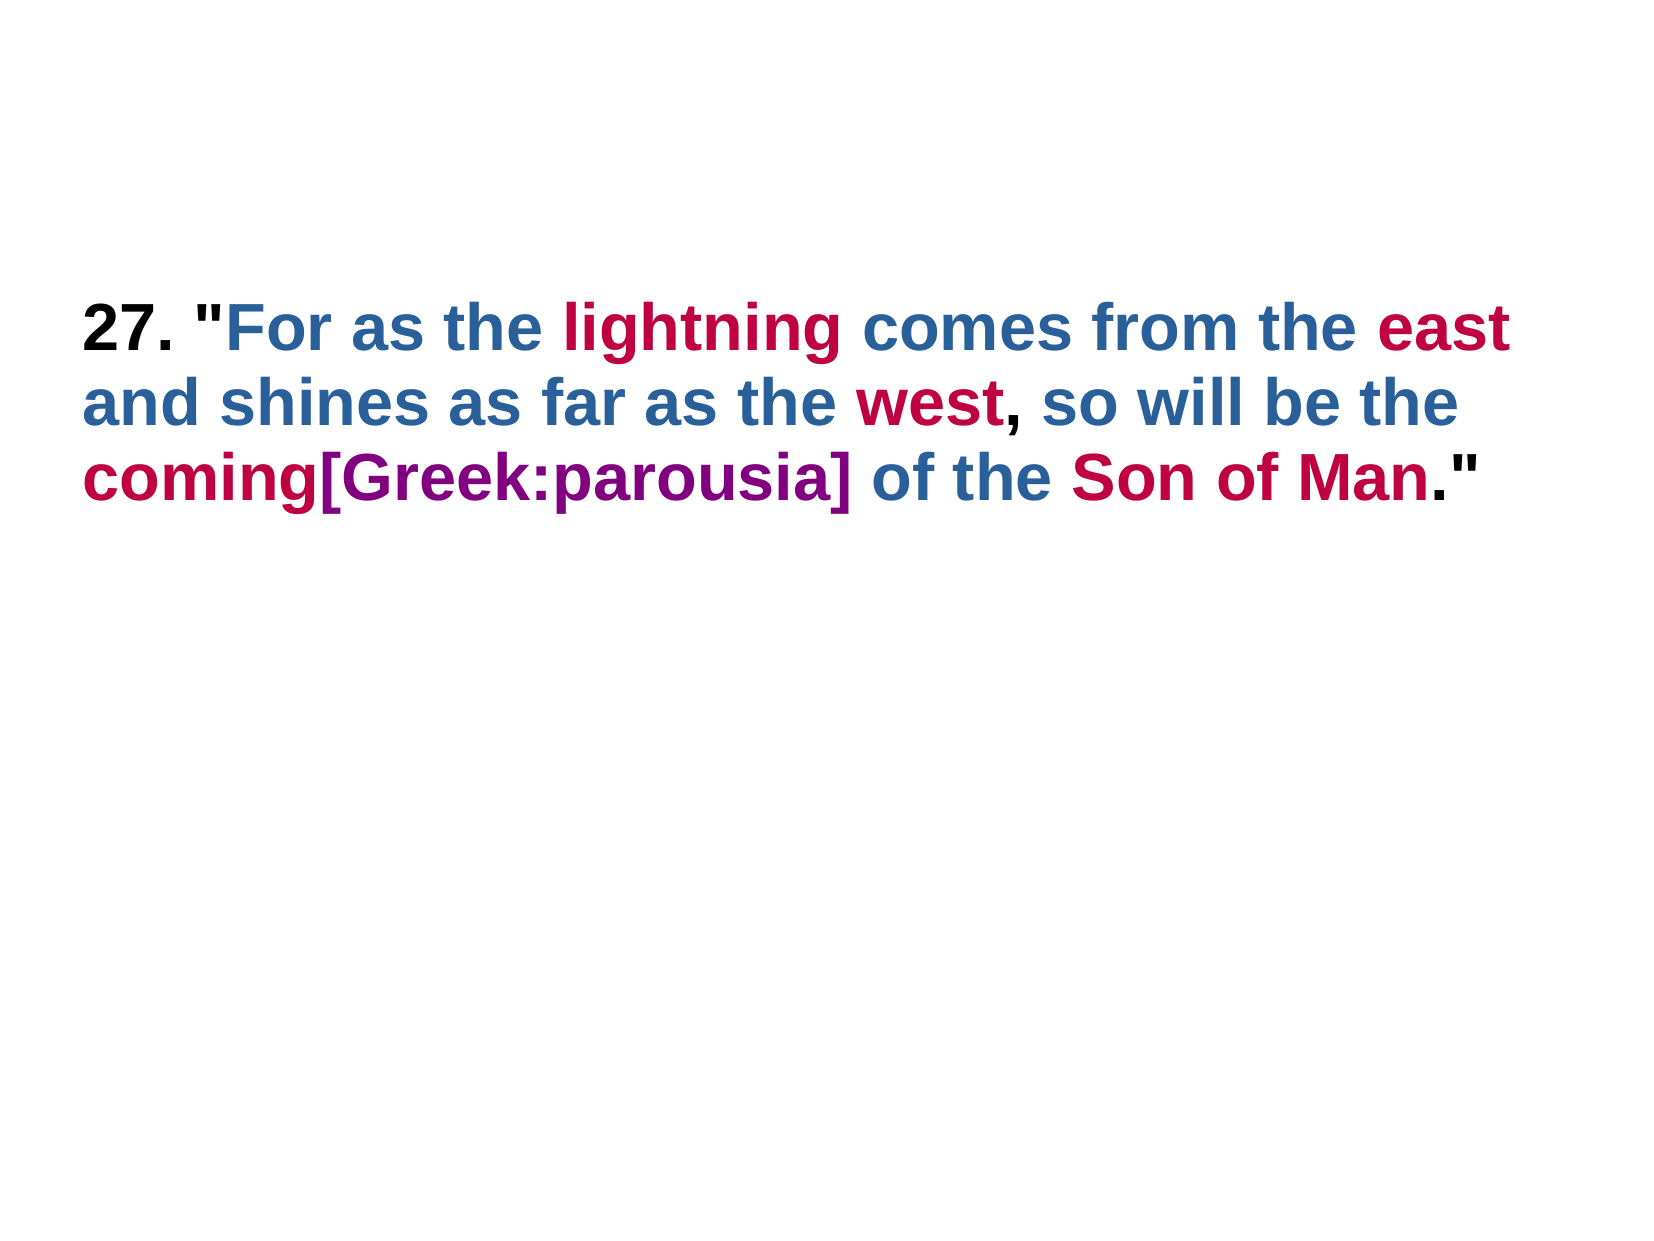

#
27. "For as the lightning comes from the east and shines as far as the west, so will be the coming[Greek:parousia] of the Son of Man."